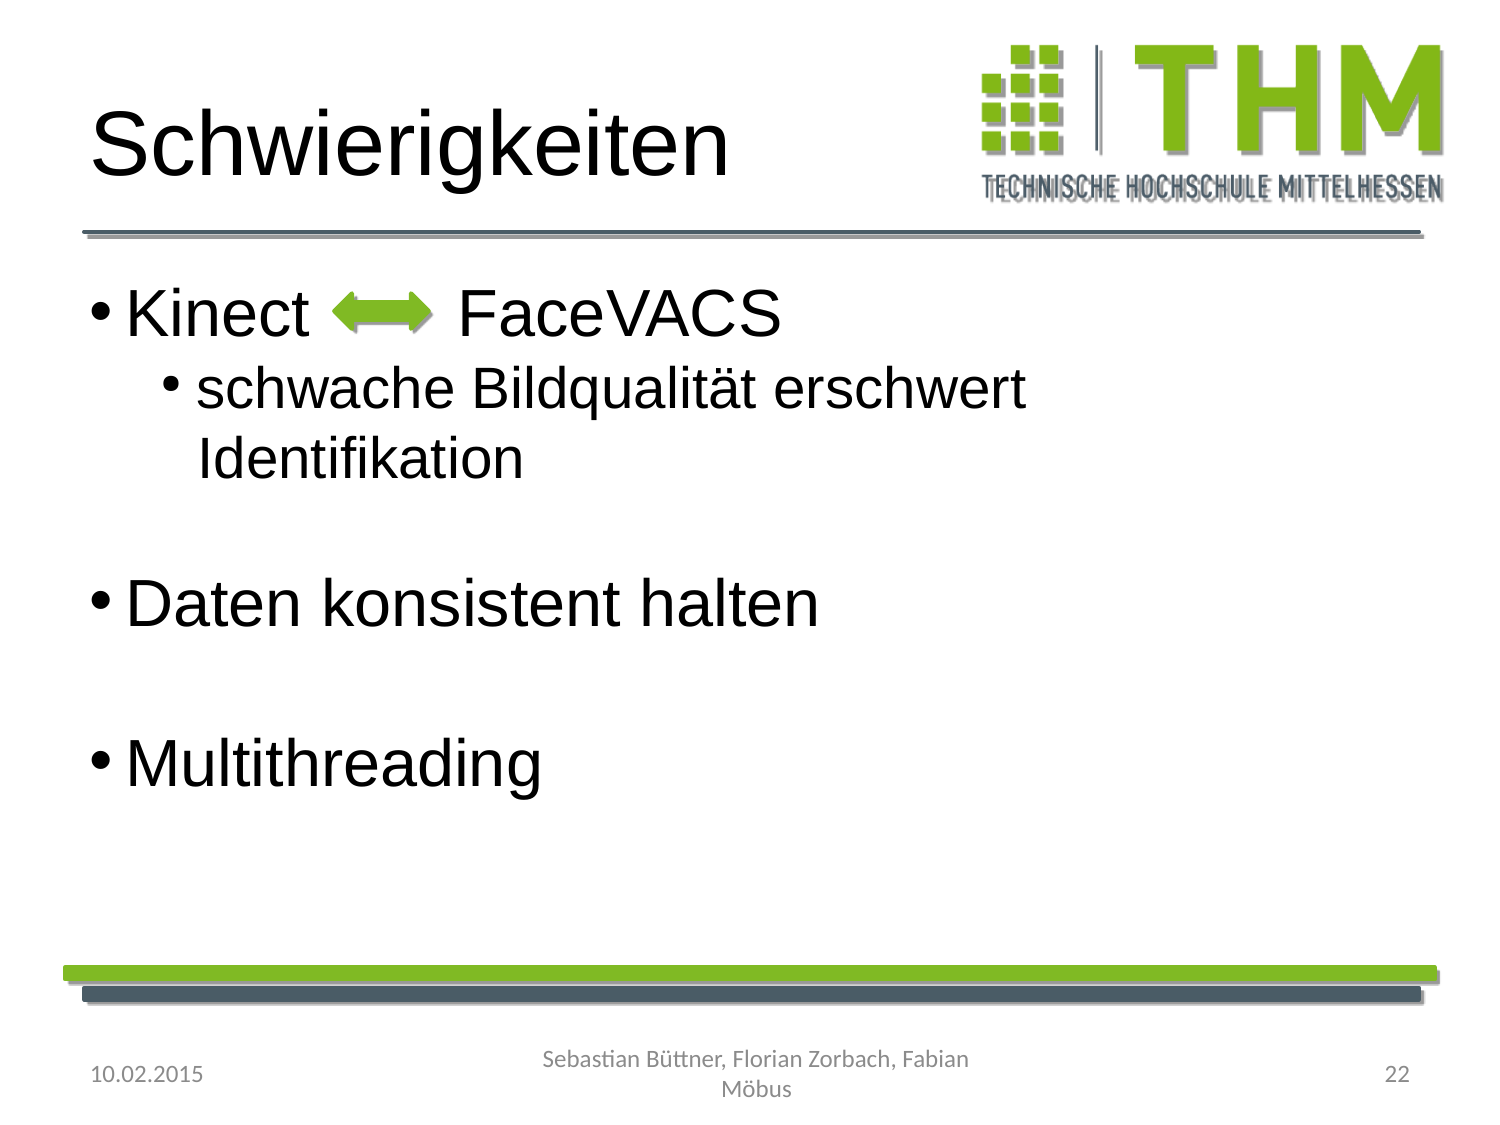

Schwierigkeiten
Kinect FaceVACS
schwache Bildqualität erschwert
	 Identifikation
Daten konsistent halten
Multithreading
10.02.2015
Sebastian Büttner, Florian Zorbach, Fabian Möbus